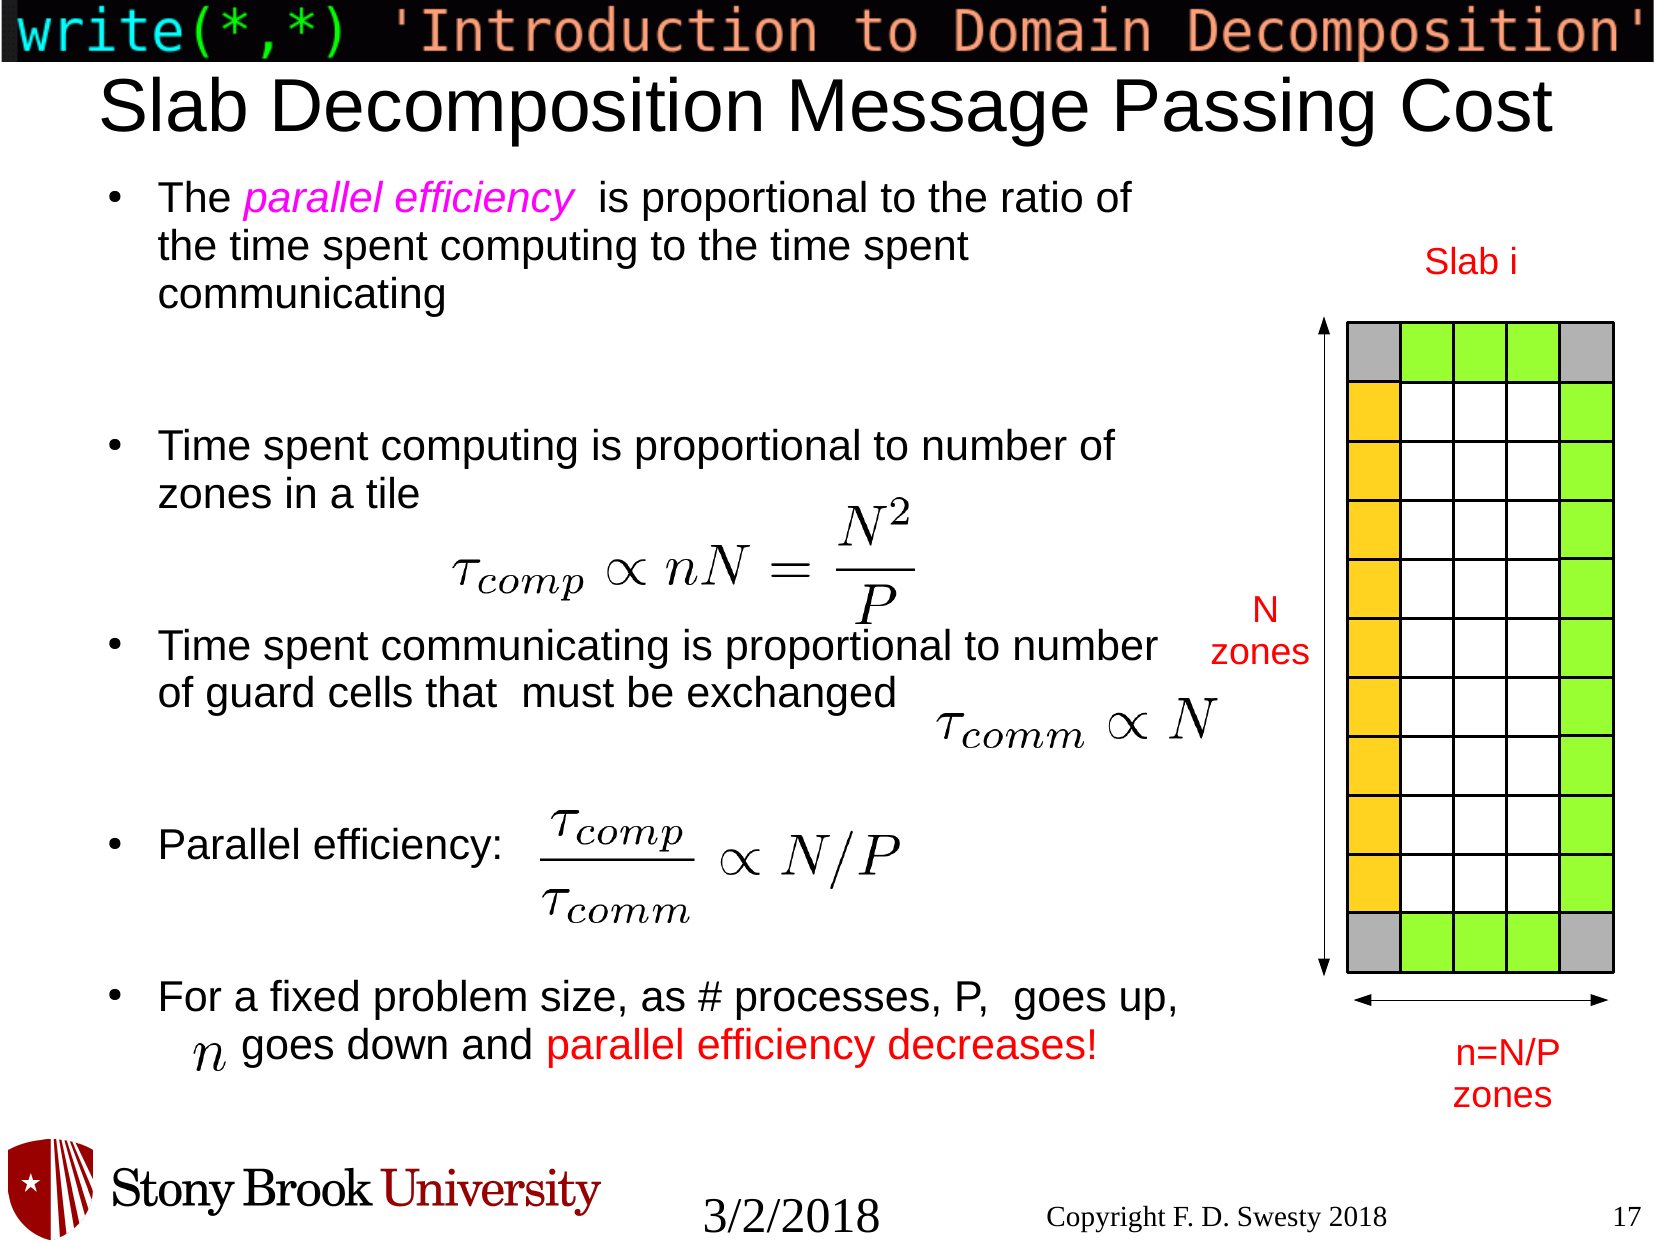

# Slab Decomposition Message Passing Cost
The parallel efficiency is proportional to the ratio of the time spent computing to the time spent communicating
Time spent computing is proportional to number of zones in a tile
Time spent communicating is proportional to number of guard cells that must be exchanged
Parallel efficiency:
For a fixed problem size, as # processes, P, goes up, goes down and parallel efficiency decreases!
Slab i
N
zones
n=N/P zones
3/2/2018
Copyright F. D. Swesty 2018
17